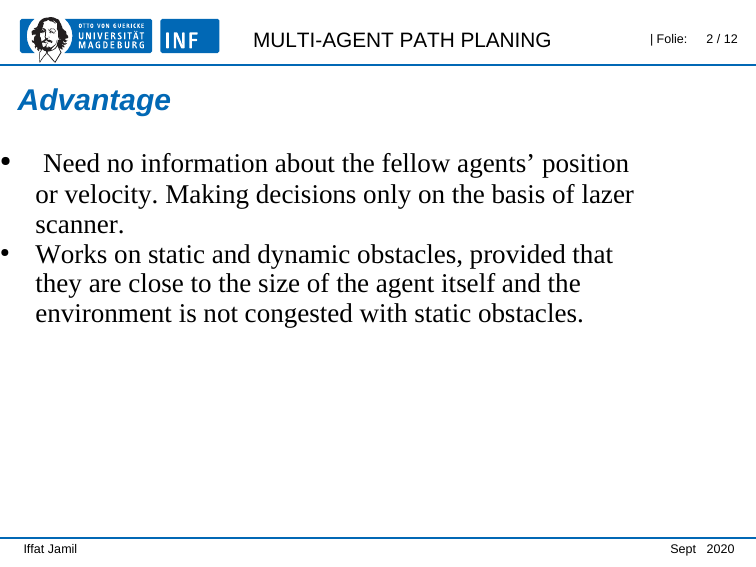

Need no information about the fellow agents’ position
or velocity. Making decisions only on the basis of lazer
scanner.
Works on static and dynamic obstacles, provided that
they are close to the size of the agent itself and the
environment is not congested with static obstacles.
MULTI-AGENT PATH PLANING
| Folie:
2 / 12
Advantage
 Iffat Jamil
 Sept
2020